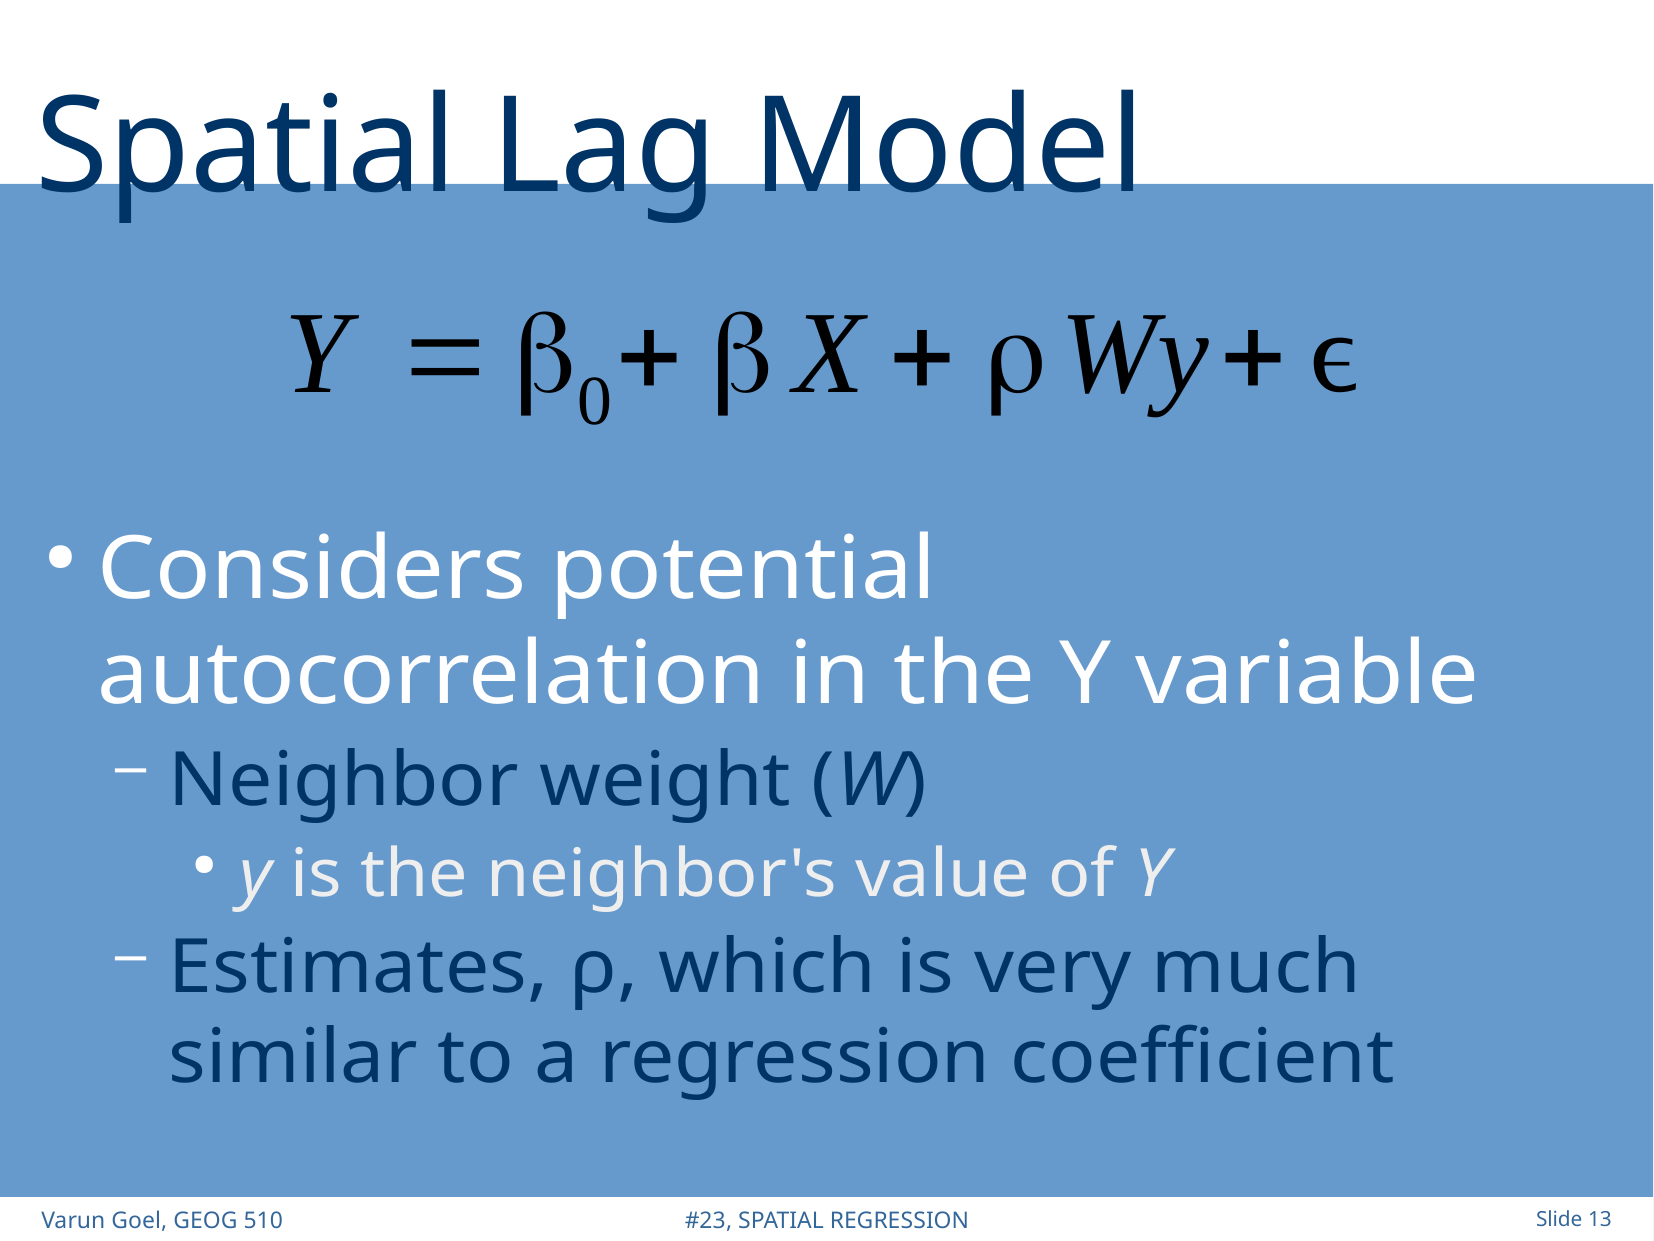

# Spatial Lag Model
Considers potential autocorrelation in the Y variable
Neighbor weight (W)
y is the neighbor's value of Y
Estimates, ρ, which is very much similar to a regression coefficient
#23, SPATIAL REGRESSION
13